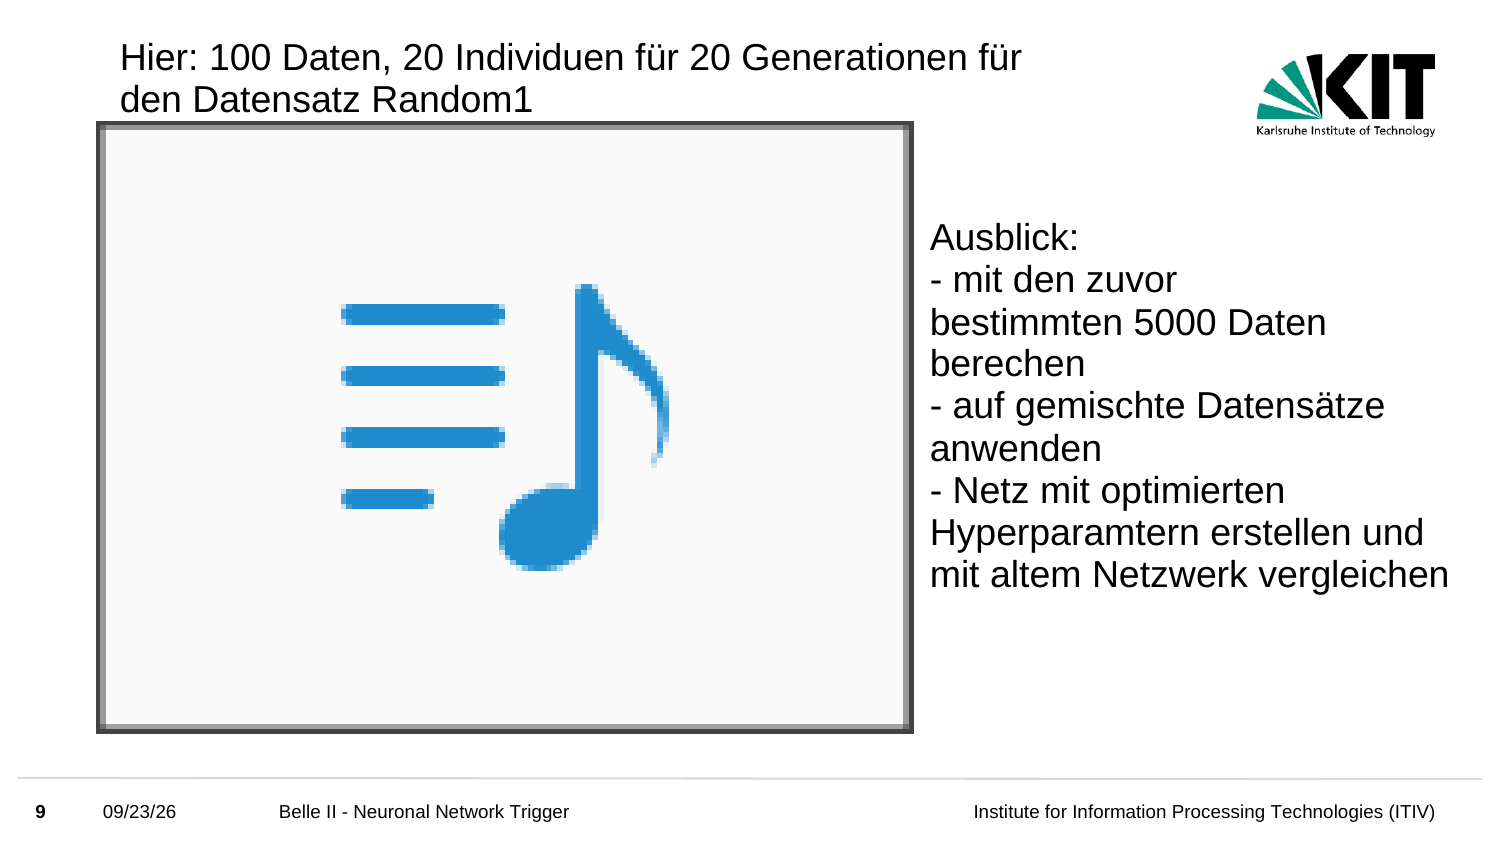

Hier: 100 Daten, 20 Individuen für 20 Generationen für
den Datensatz Random1
Ausblick:
- mit den zuvor
bestimmten 5000 Daten
berechen
- auf gemischte Datensätze
anwenden
- Netz mit optimierten
Hyperparamtern erstellen und
mit altem Netzwerk vergleichen
9
Belle II - Neuronal Network Trigger